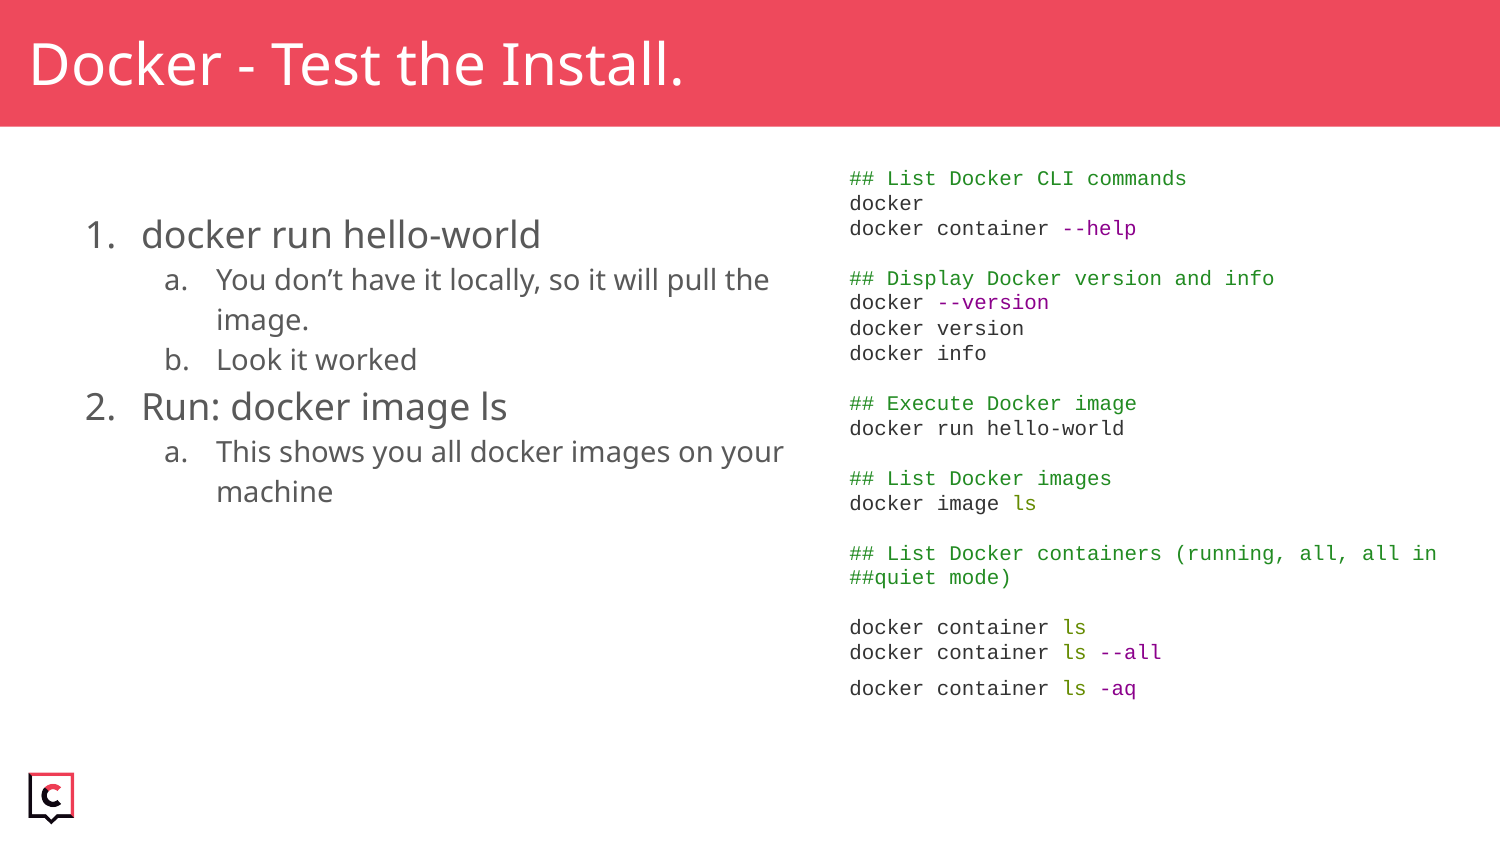

# Docker - Test the Install.
## List Docker CLI commands
docker
docker container --help
## Display Docker version and info
docker --version
docker version
docker info
## Execute Docker image
docker run hello-world
## List Docker images
docker image ls
## List Docker containers (running, all, all in ##quiet mode)
docker container ls
docker container ls --all
docker container ls -aq
docker run hello-world
You don’t have it locally, so it will pull the image.
Look it worked
Run: docker image ls
This shows you all docker images on your machine